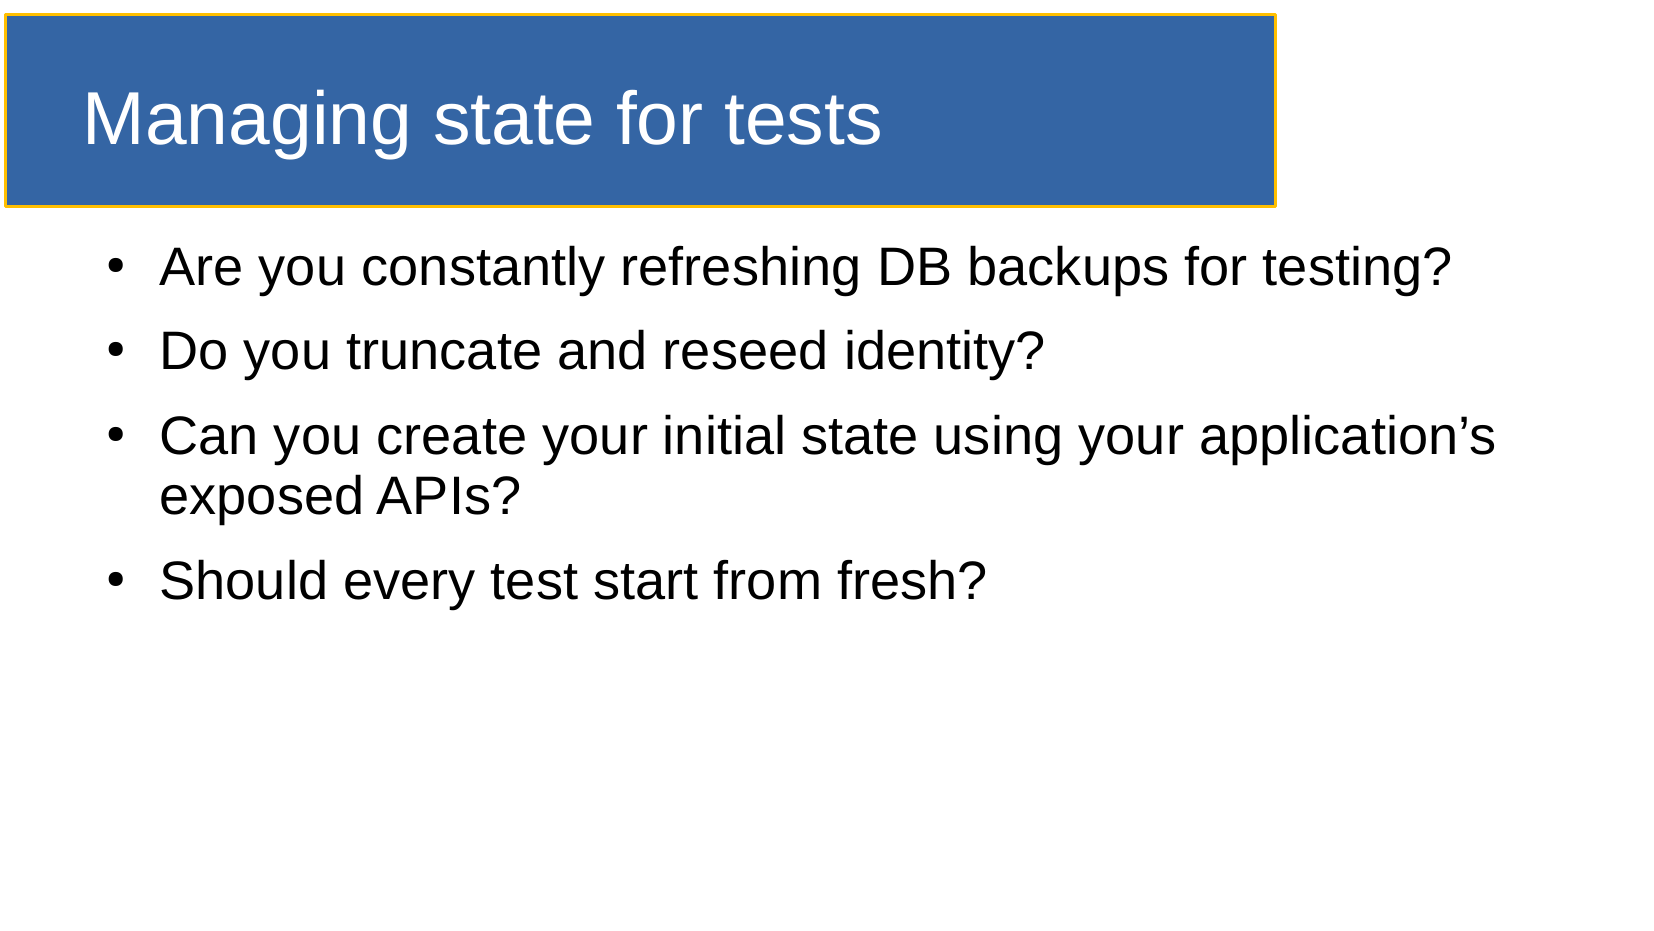

# Managing state for tests
Are you constantly refreshing DB backups for testing?
Do you truncate and reseed identity?
Can you create your initial state using your application’s exposed APIs?
Should every test start from fresh?